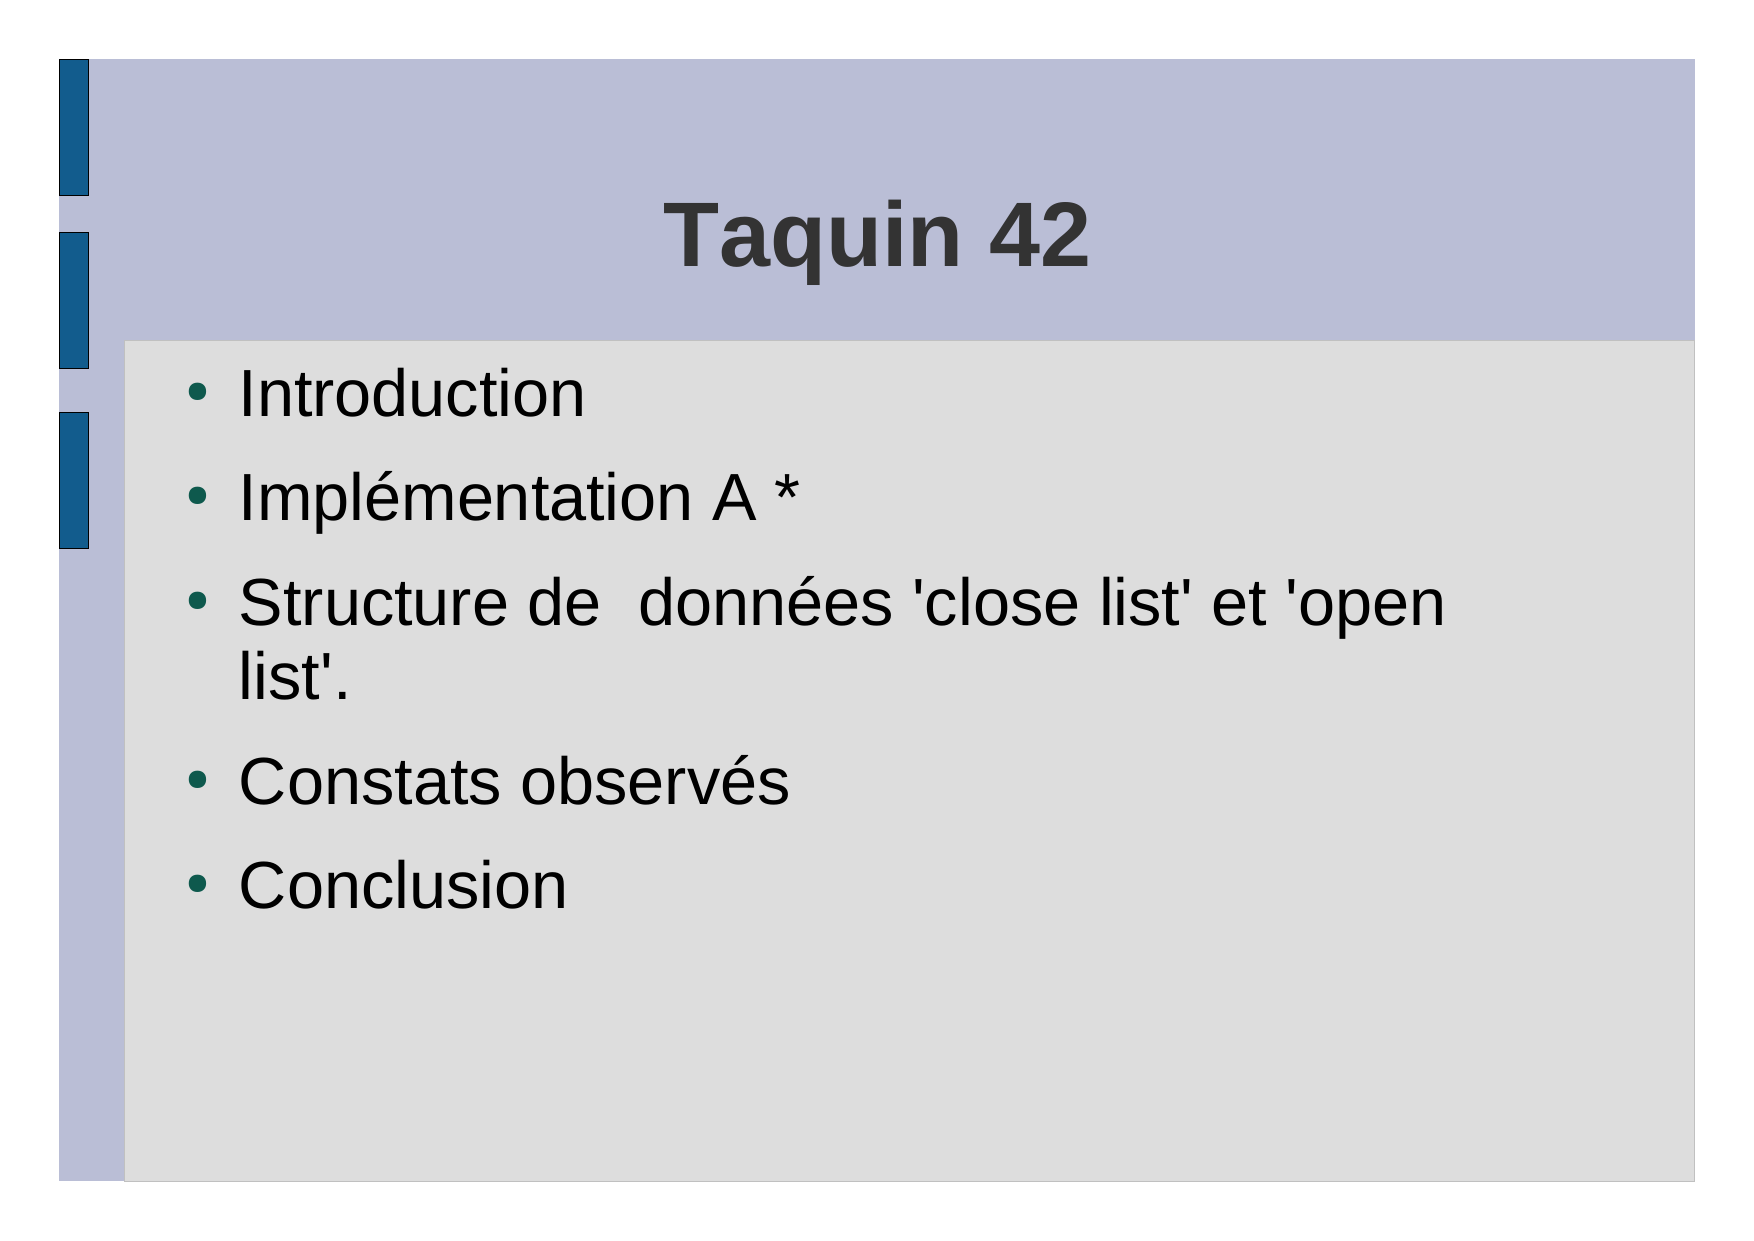

# Taquin 42
Introduction
Implémentation A *
Structure de données 'close list' et 'open list'.
Constats observés
Conclusion